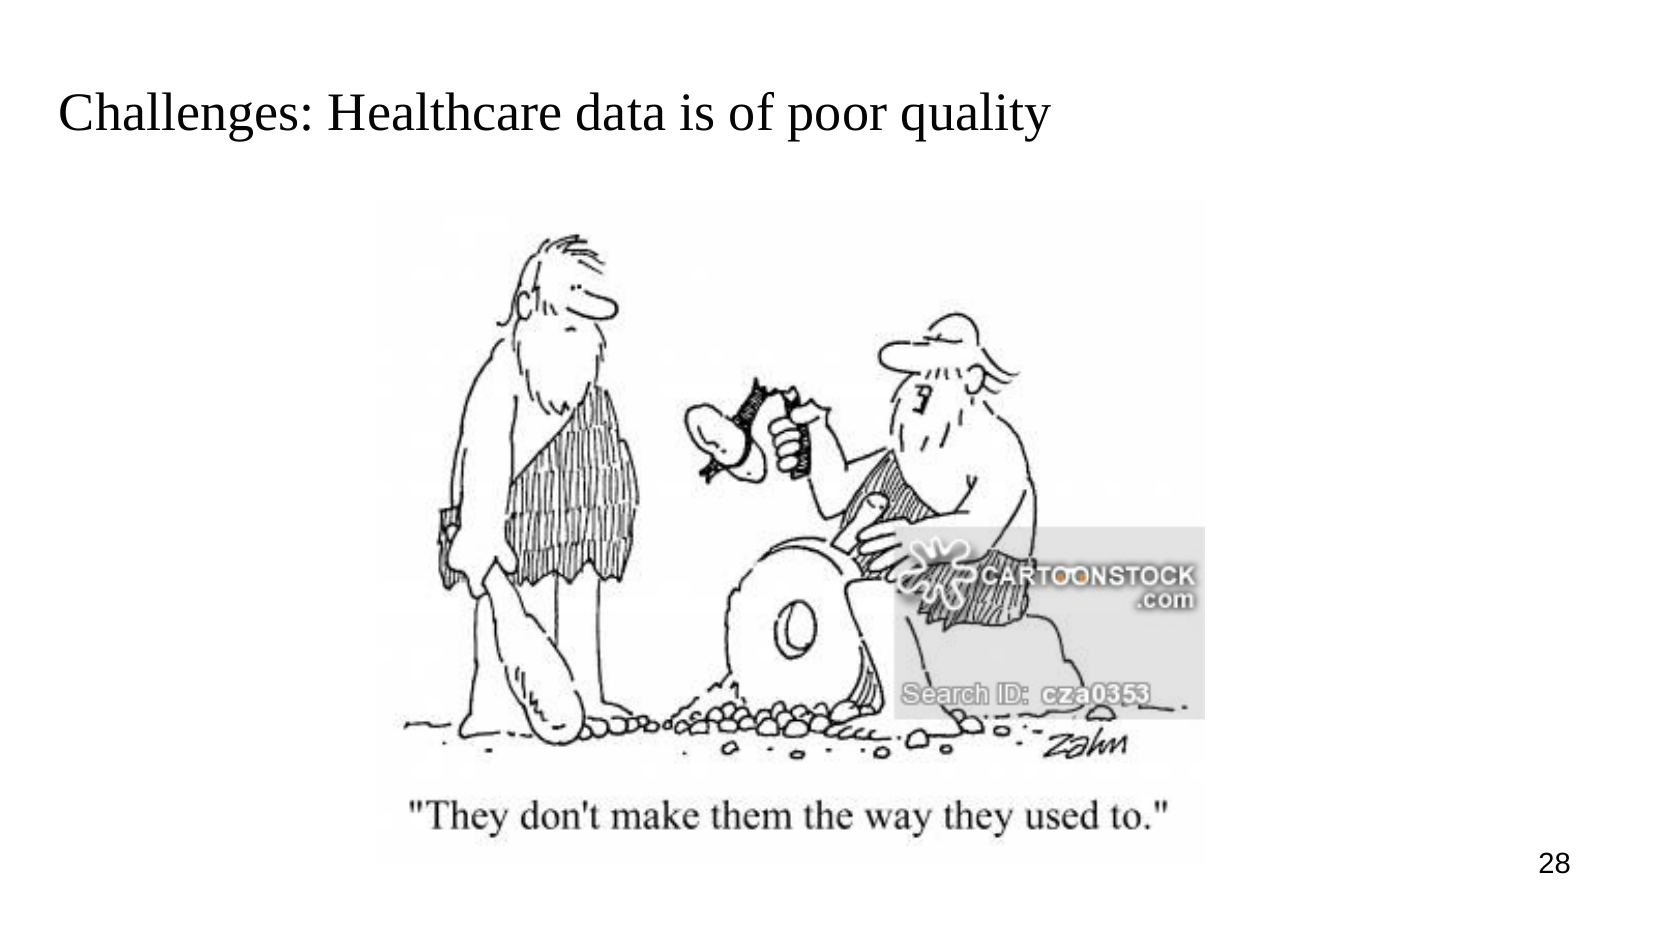

# Challenges: Healthcare data is of poor quality
28